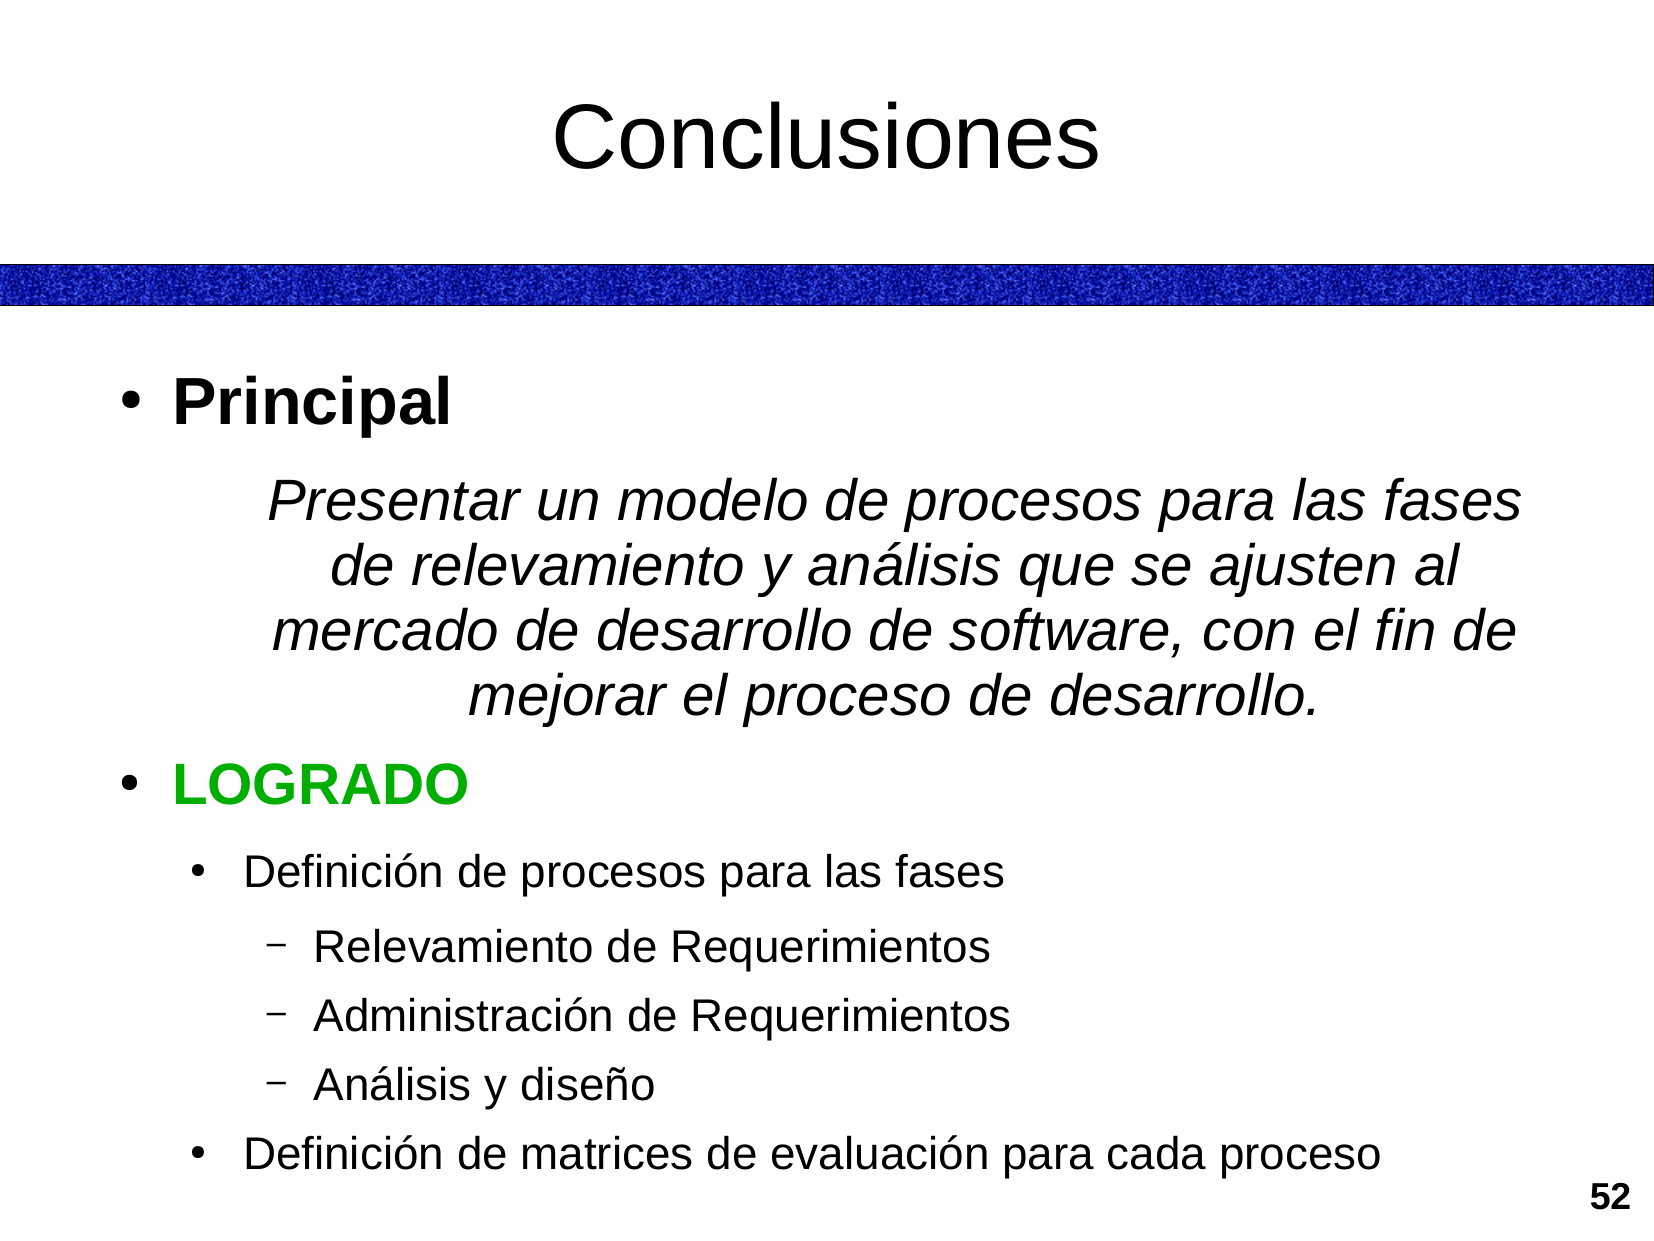

# Conclusiones
Principal
Presentar un modelo de procesos para las fases de relevamiento y análisis que se ajusten al mercado de desarrollo de software, con el fin de mejorar el proceso de desarrollo.
LOGRADO
Definición de procesos para las fases
Relevamiento de Requerimientos
Administración de Requerimientos
Análisis y diseño
Definición de matrices de evaluación para cada proceso